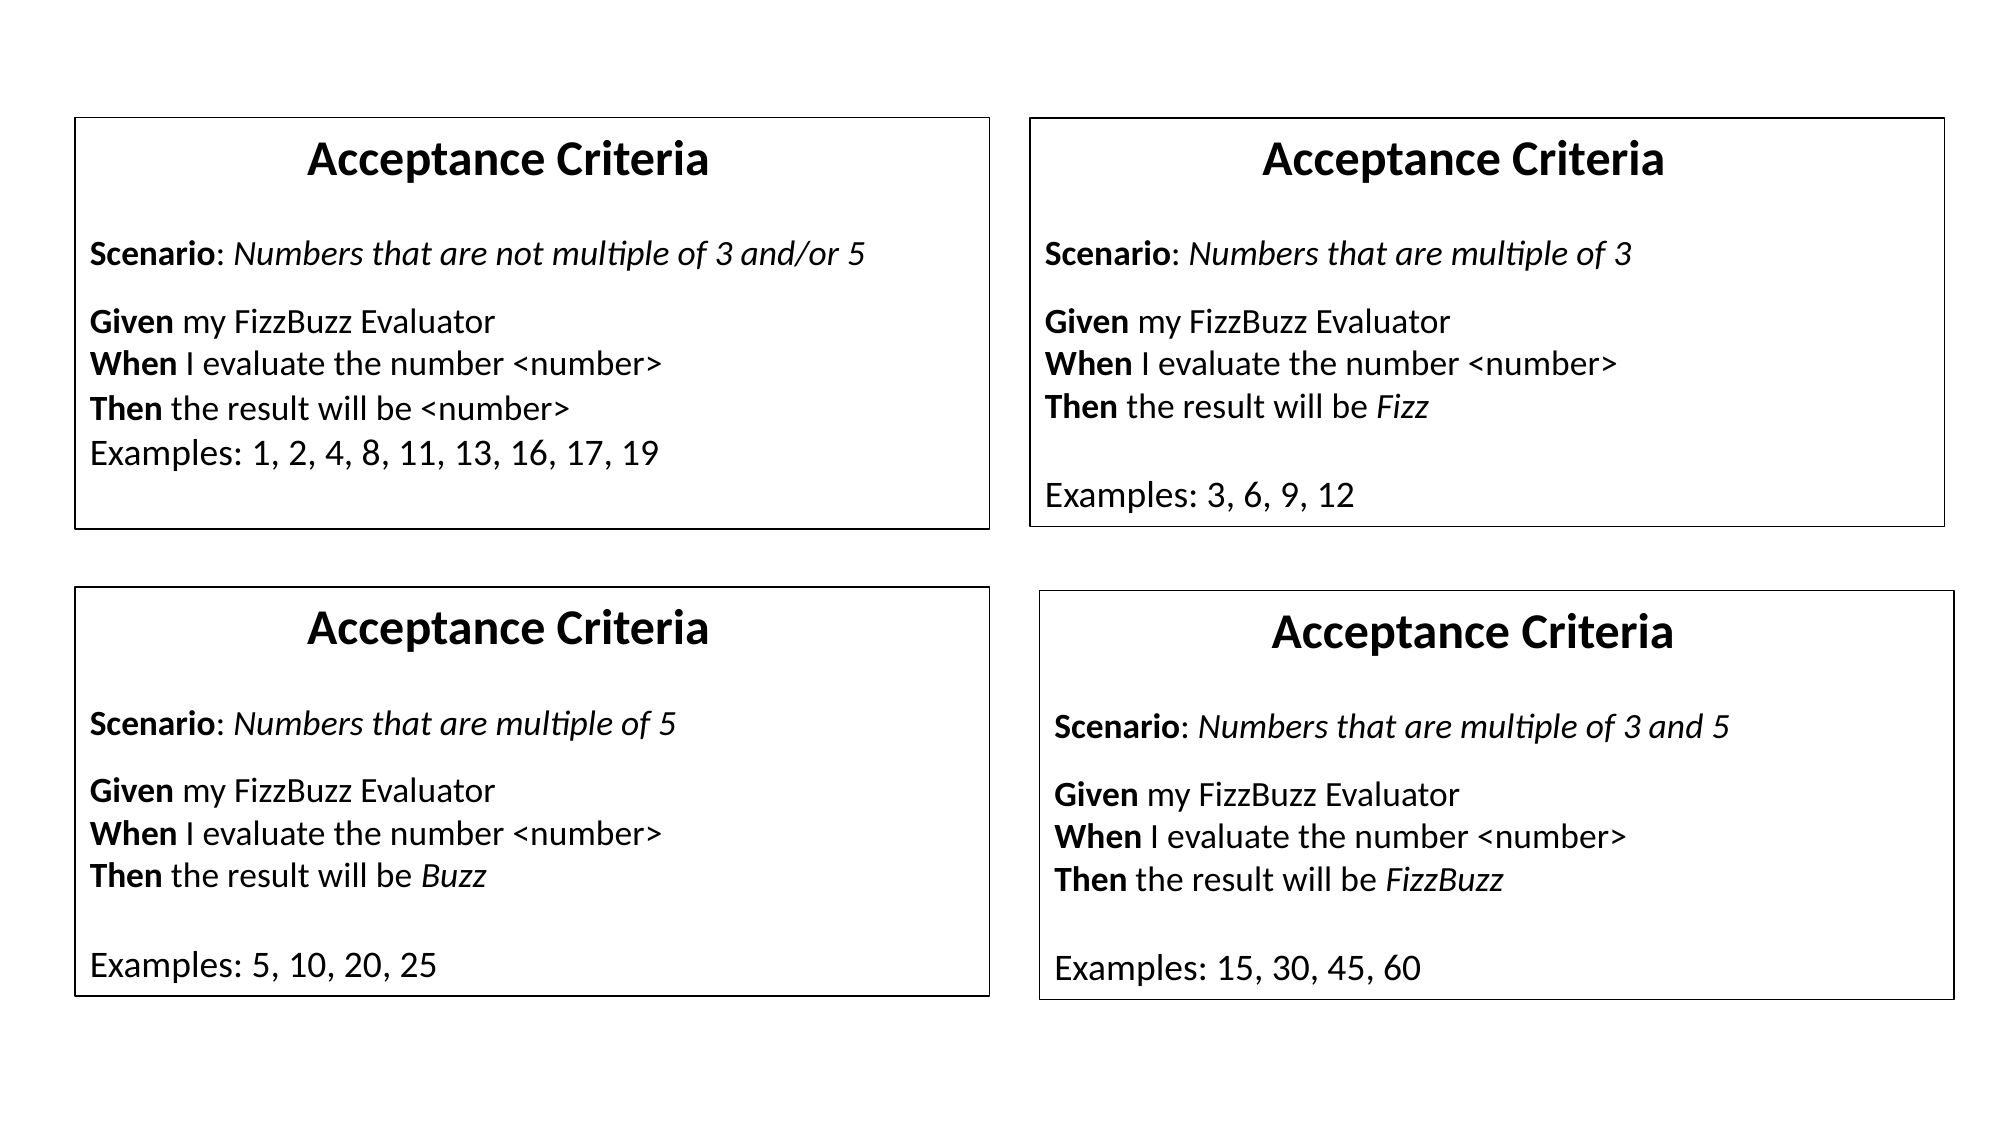

Acceptance Criteria
Scenario: Numbers that are not multiple of 3 and/or 5
Given my FizzBuzz Evaluator
When I evaluate the number
Then the result will be
Examples: 1, 2, 4, 8, 11, 13, 16, 17, 19
	Acceptance Criteria
Scenario: Numbers that are multiple of 3
Given my FizzBuzz Evaluator
When I evaluate the number
Then the result will be Fizz
Examples: 3, 6, 9, 12
	Acceptance Criteria
Scenario: Numbers that are multiple of 5
Given my FizzBuzz Evaluator
When I evaluate the number
Then the result will be Buzz
Examples: 5, 10, 20, 25
	Acceptance Criteria
Scenario: Numbers that are multiple of 3 and 5
Given my FizzBuzz Evaluator
When I evaluate the number
Then the result will be FizzBuzz
Examples: 15, 30, 45, 60